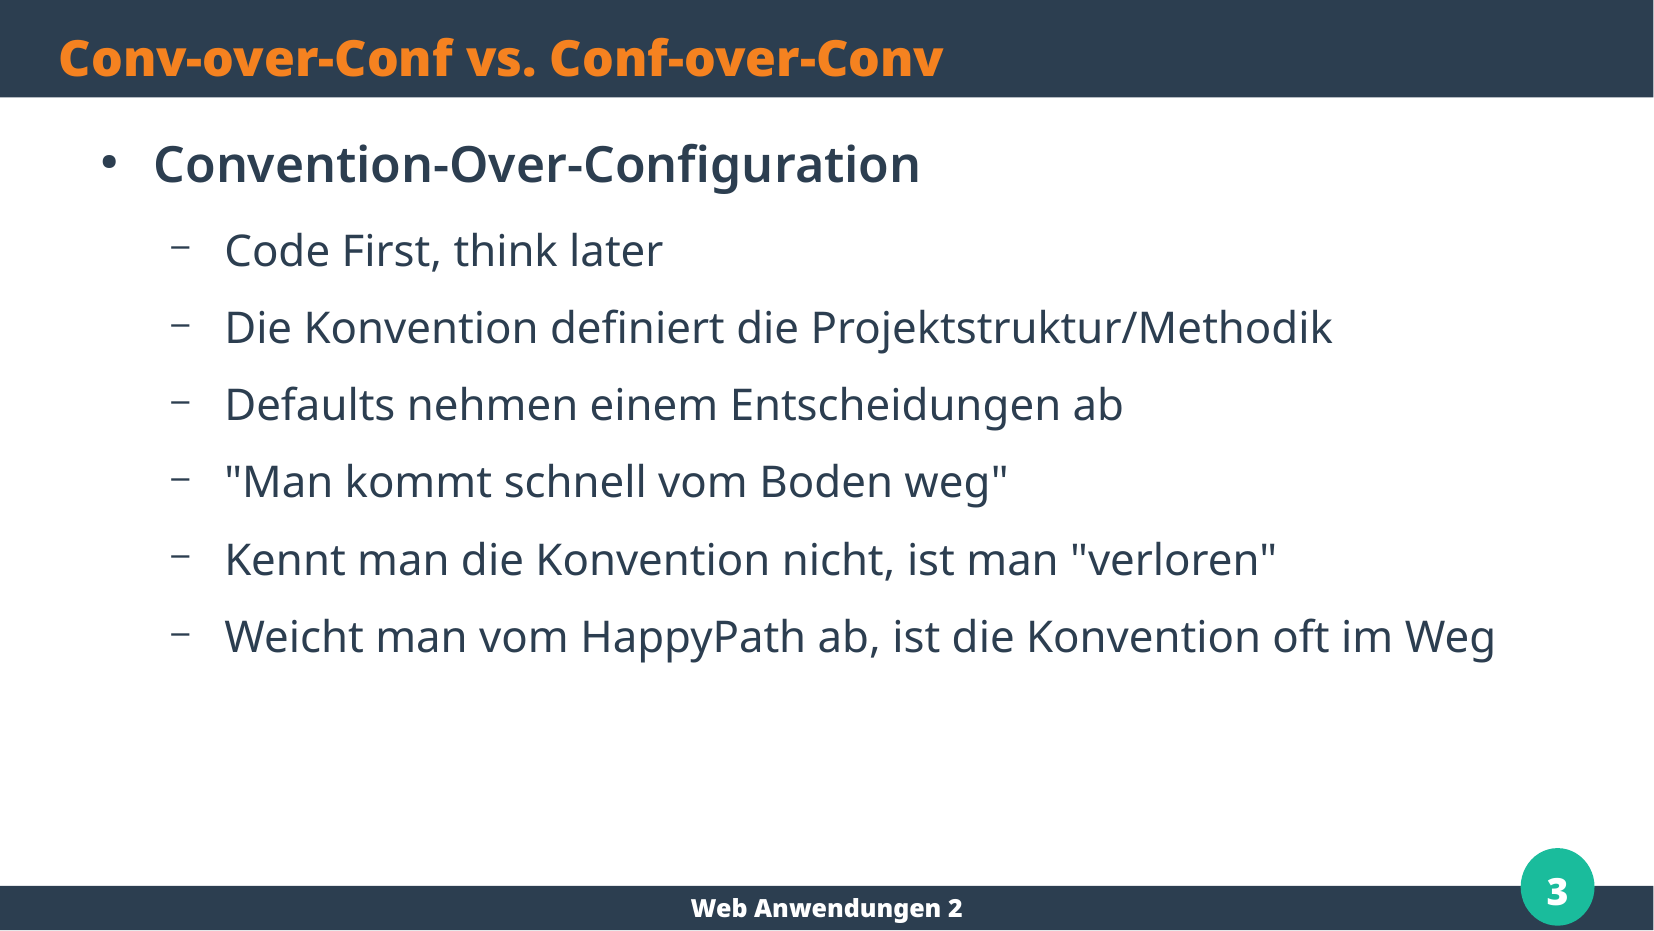

# Conv-over-Conf vs. Conf-over-Conv
Convention-Over-Configuration
Code First, think later
Die Konvention definiert die Projektstruktur/Methodik
Defaults nehmen einem Entscheidungen ab
"Man kommt schnell vom Boden weg"
Kennt man die Konvention nicht, ist man "verloren"
Weicht man vom HappyPath ab, ist die Konvention oft im Weg
3